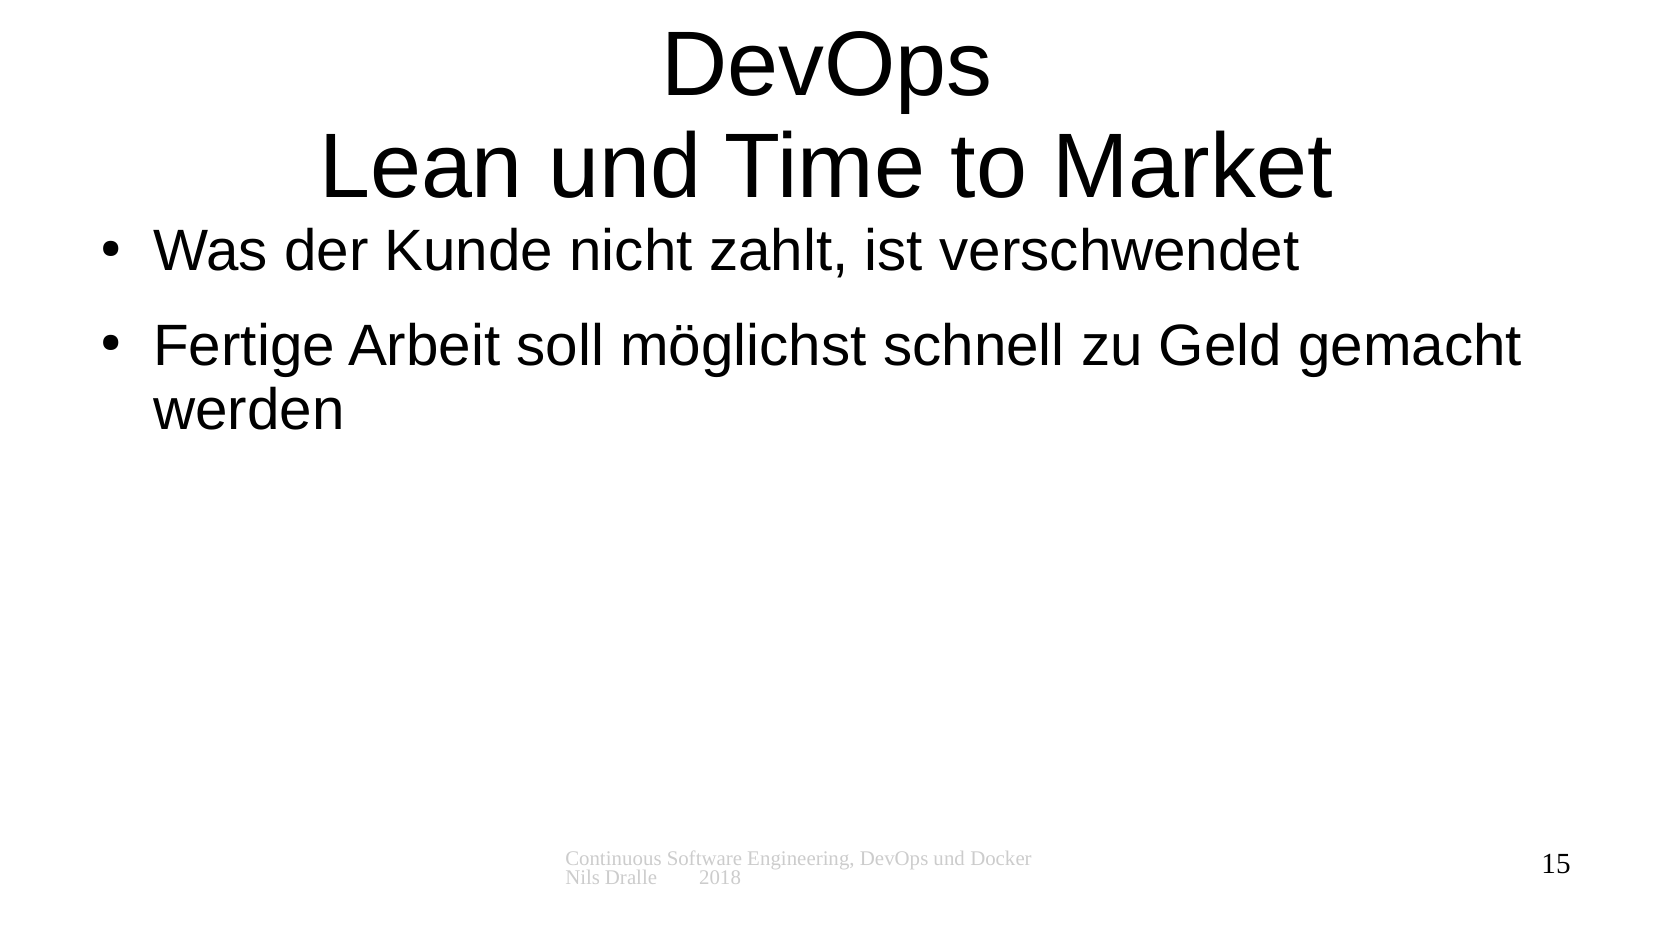

# DevOps Lean und Time to Market
Was der Kunde nicht zahlt, ist verschwendet
Fertige Arbeit soll möglichst schnell zu Geld gemacht werden
Continuous Software Engineering, DevOps und Docker Nils Dralle 2018
15